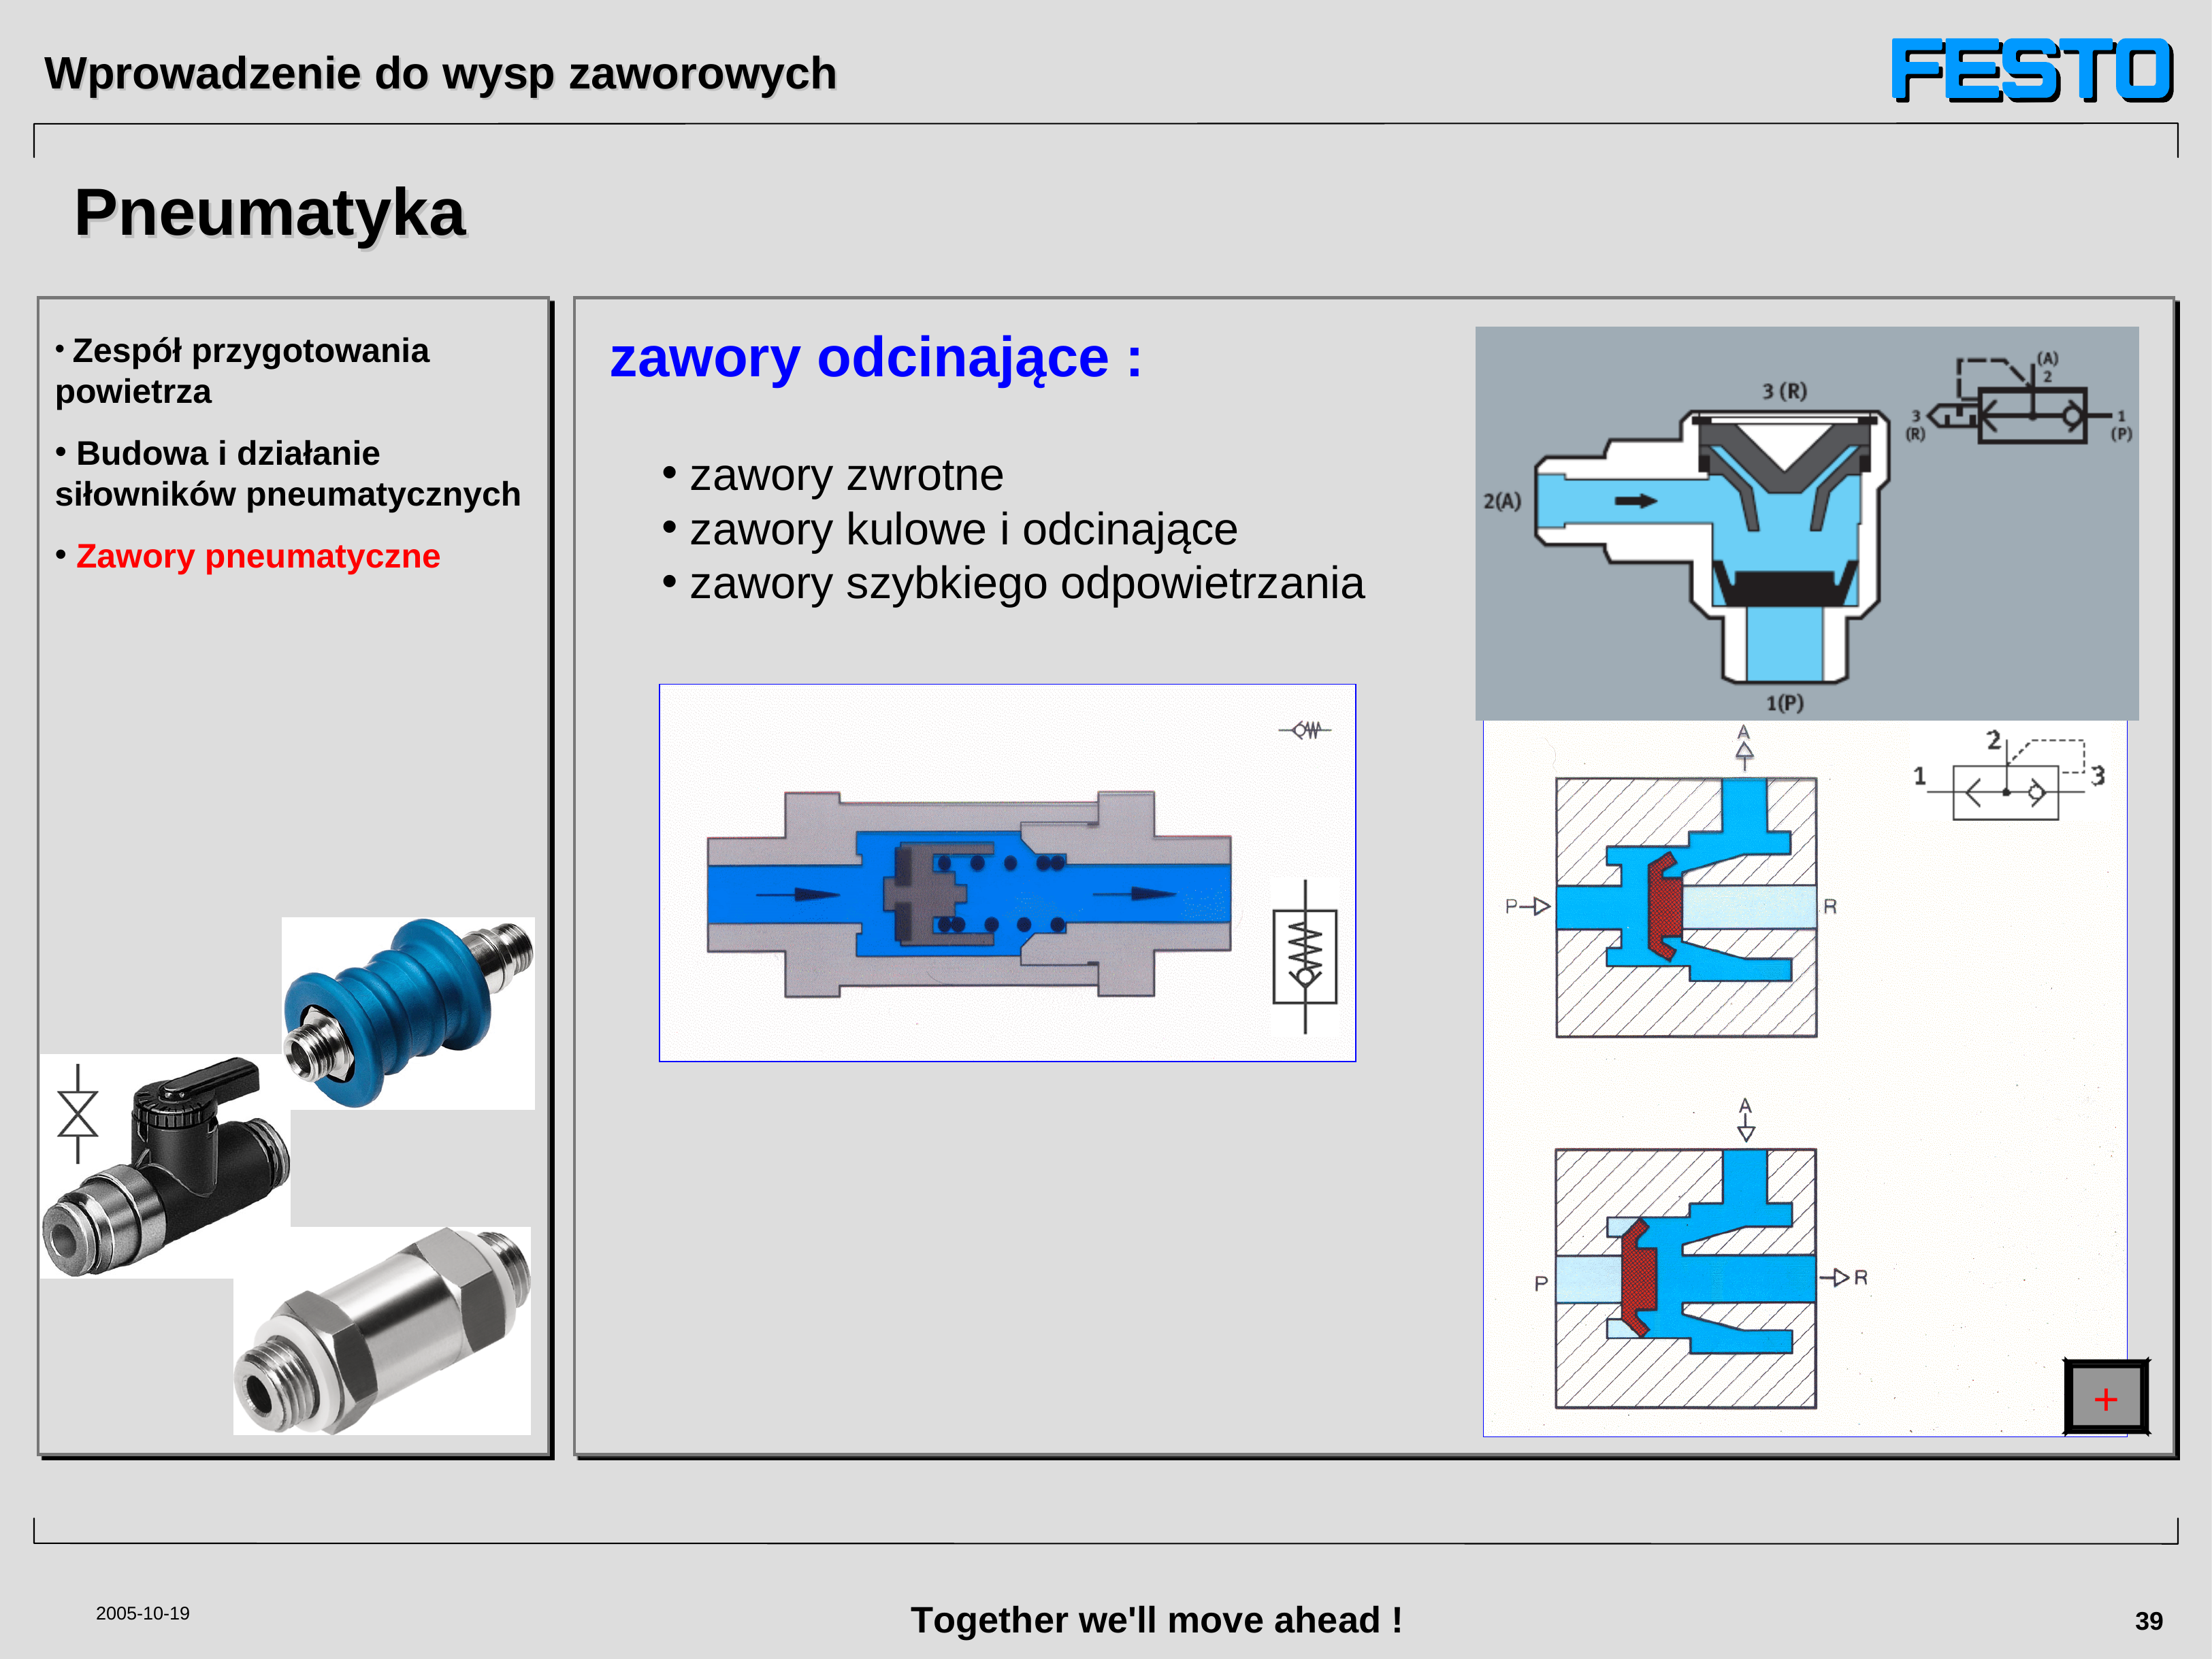

# Pneumatyka
zawory odcinające :
 Zespół przygotowania powietrza
 Budowa i działanie siłowników pneumatycznych
 Zawory pneumatyczne
 zawory zwrotne
 zawory kulowe i odcinające
 zawory szybkiego odpowietrzania
+
2005-10-19
Together we'll move ahead !